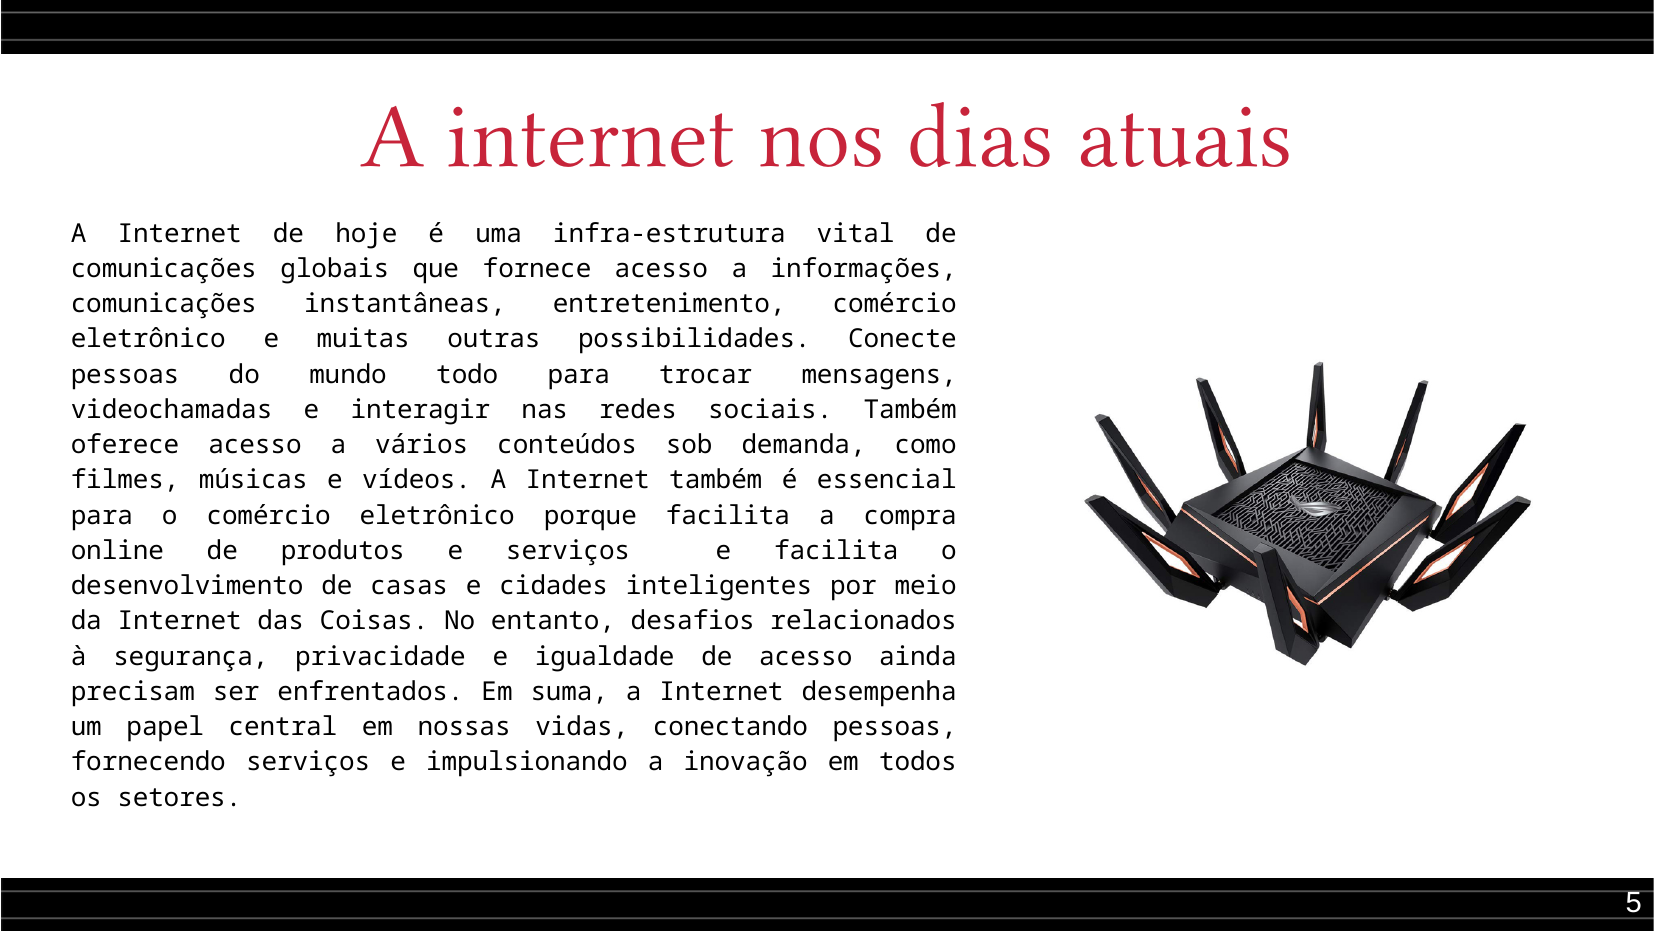

# A internet nos dias atuais
A Internet de hoje é uma infra-estrutura vital de comunicações globais que fornece acesso a informações, comunicações instantâneas, entretenimento, comércio eletrônico e muitas outras possibilidades. Conecte pessoas do mundo todo para trocar mensagens, videochamadas e interagir nas redes sociais. Também oferece acesso a vários conteúdos sob demanda, como filmes, músicas e vídeos. A Internet também é essencial para o comércio eletrônico porque facilita a compra online de produtos e serviços e facilita o desenvolvimento de casas e cidades inteligentes por meio da Internet das Coisas. No entanto, desafios relacionados à segurança, privacidade e igualdade de acesso ainda precisam ser enfrentados. Em suma, a Internet desempenha um papel central em nossas vidas, conectando pessoas, fornecendo serviços e impulsionando a inovação em todos os setores.